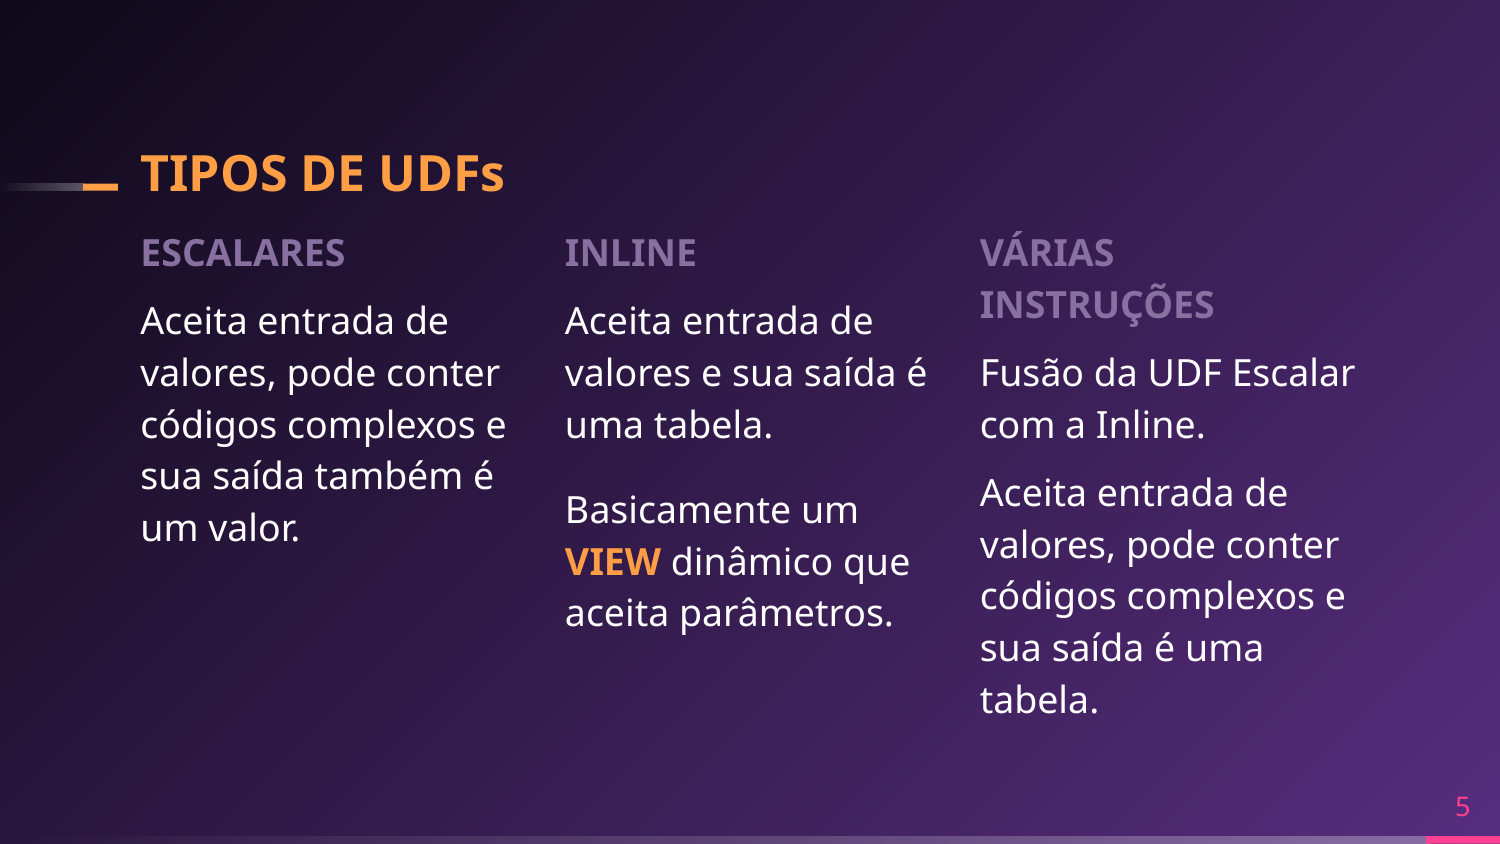

# TIPOS DE UDFs
ESCALARES
Aceita entrada de valores, pode conter códigos complexos e sua saída também é um valor.
INLINE
Aceita entrada de valores e sua saída é uma tabela.
Basicamente um VIEW dinâmico que aceita parâmetros.
VÁRIAS INSTRUÇÕES
Fusão da UDF Escalar com a Inline.
Aceita entrada de valores, pode conter códigos complexos e sua saída é uma tabela.